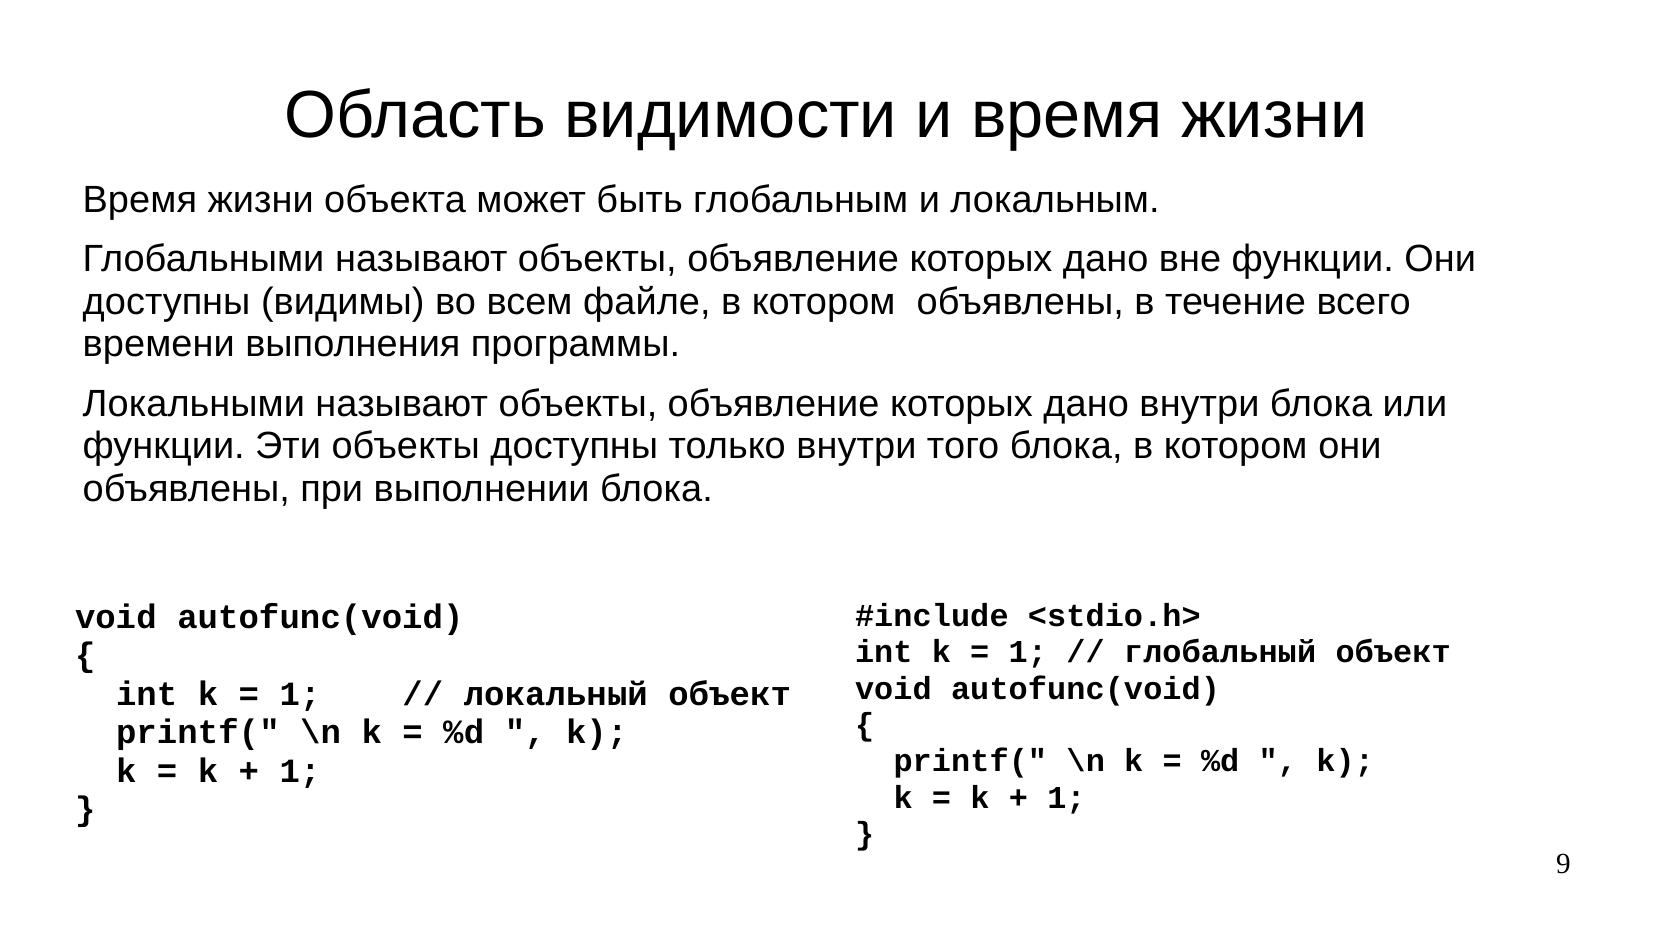

# Область видимости и время жизни
Время жизни объекта может быть глобальным и локальным.
Глобальными называют объекты, объявление которых дано вне функции. Они доступны (видимы) во всем файле, в котором объявлены, в течение всего времени выполнения программы.
Локальными называют объекты, объявление которых дано внутри блока или функции. Эти объекты доступны только внутри того блока, в котором они объявлены, при выполнении блока.
void autofunc(void)
{
 int k = 1; // локальный объект
 printf(" \n k = %d ", k);
 k = k + 1;
}
#include <stdio.h>
int k = 1; // глобальный объект
void autofunc(void)
{
 printf(" \n k = %d ", k);
 k = k + 1;
}
9